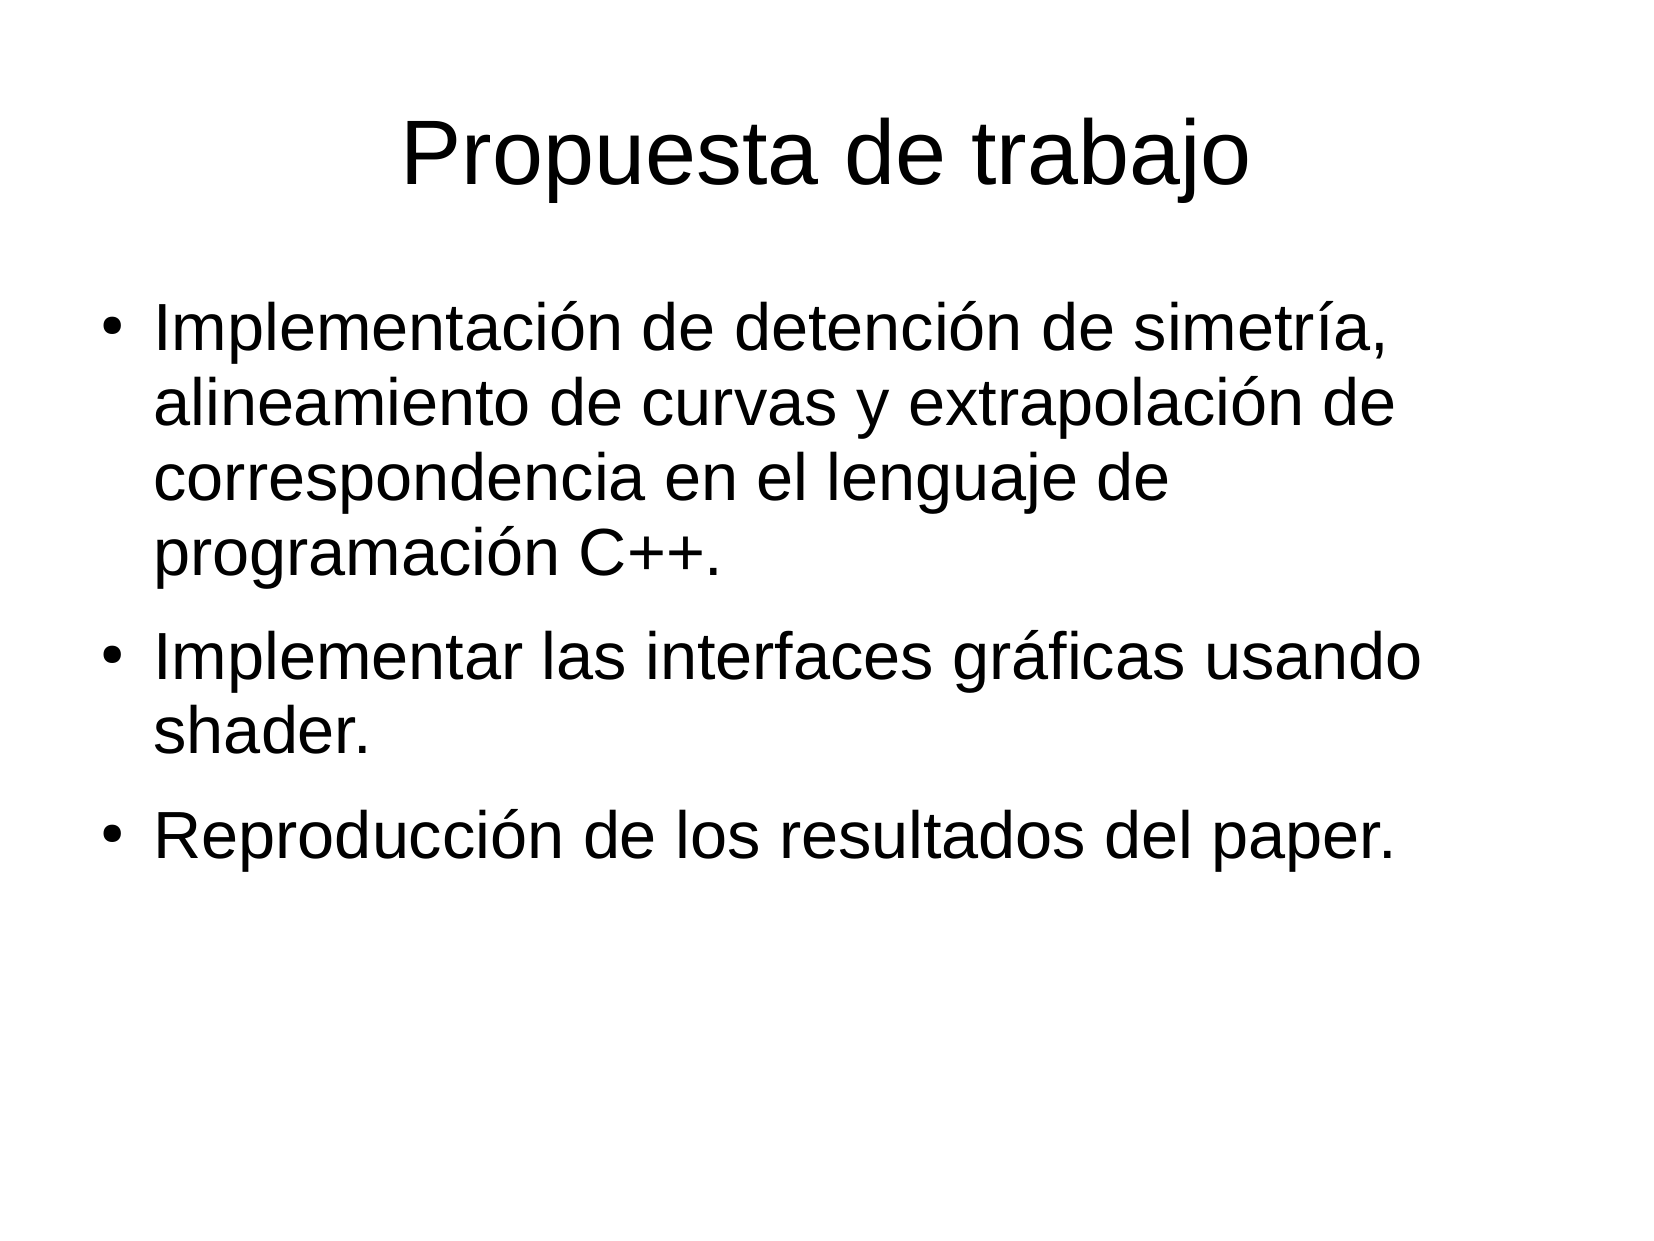

# Propuesta de trabajo
Implementación de detención de simetría, alineamiento de curvas y extrapolación de correspondencia en el lenguaje de programación C++.
Implementar las interfaces gráficas usando shader.
Reproducción de los resultados del paper.